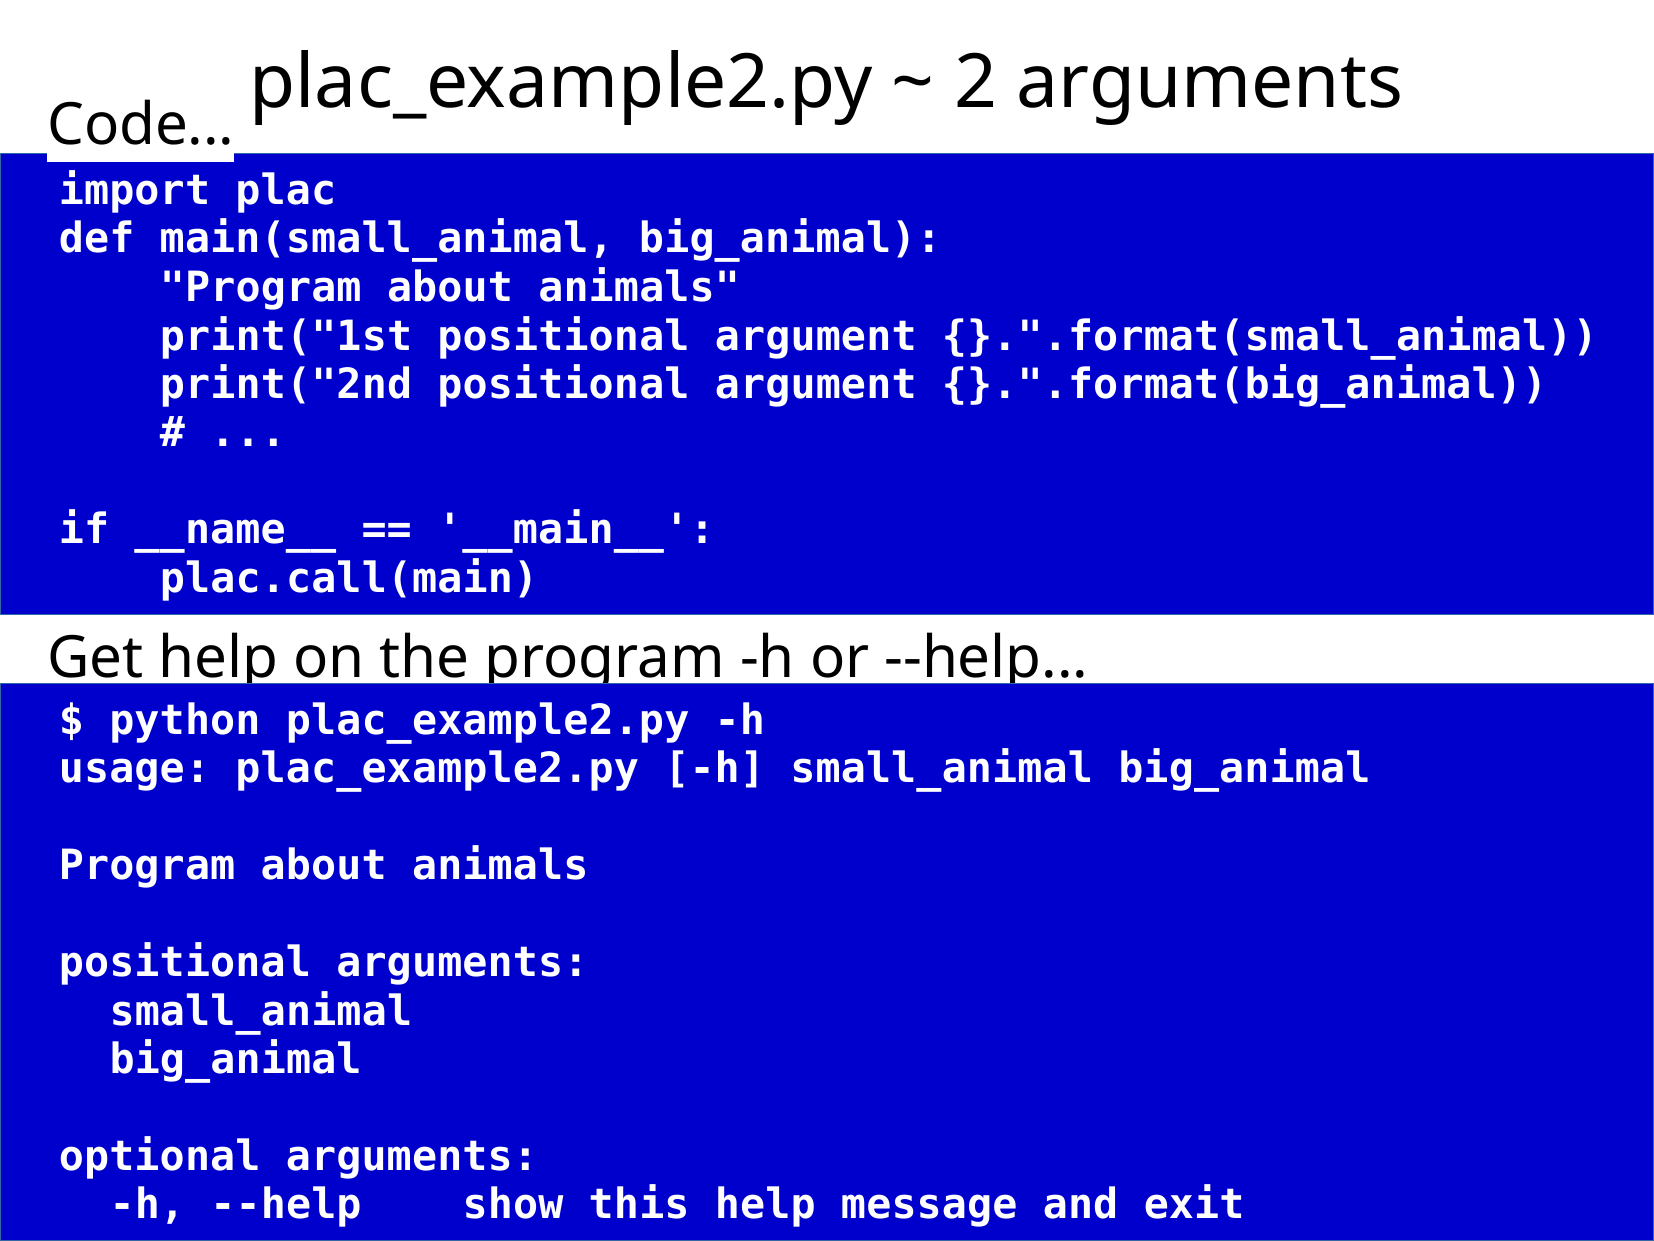

# plac_example2.py ~ 2 arguments
Code...
import plac
def main(small_animal, big_animal):
 "Program about animals"
 print("1st positional argument {}.".format(small_animal))
 print("2nd positional argument {}.".format(big_animal))
 # ...
if __name__ == '__main__':
 plac.call(main)
Get help on the program -h or --help...
$ python plac_example2.py -h
usage: plac_example2.py [-h] small_animal big_animal
Program about animals
positional arguments:
 small_animal
 big_animal
optional arguments:
 -h, --help show this help message and exit